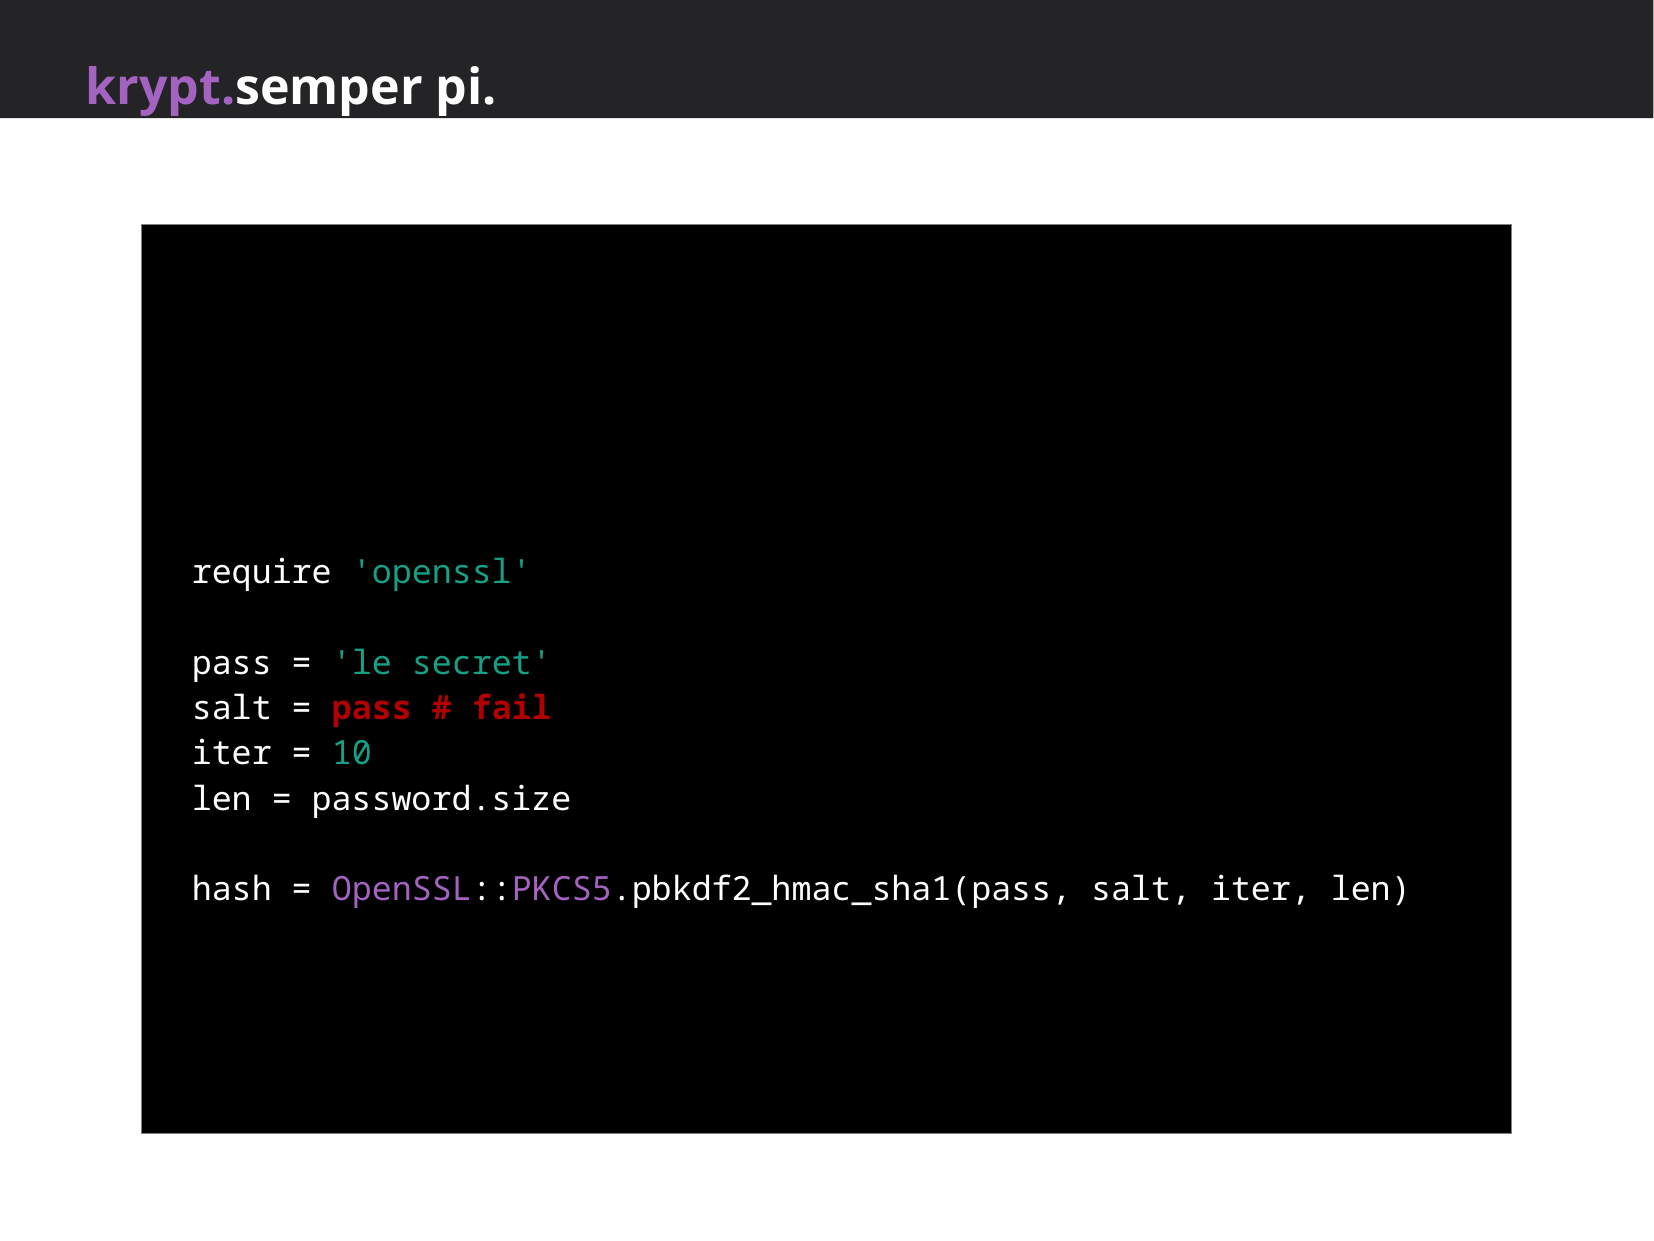

krypt.semper pi.
krypt first of all is a framework
require 'openssl'
pass = 'le secret'
salt = pass # fail
iter = 10
len = password.size
hash = OpenSSL::PKCS5.pbkdf2_hmac_sha1(pass, salt, iter, len)